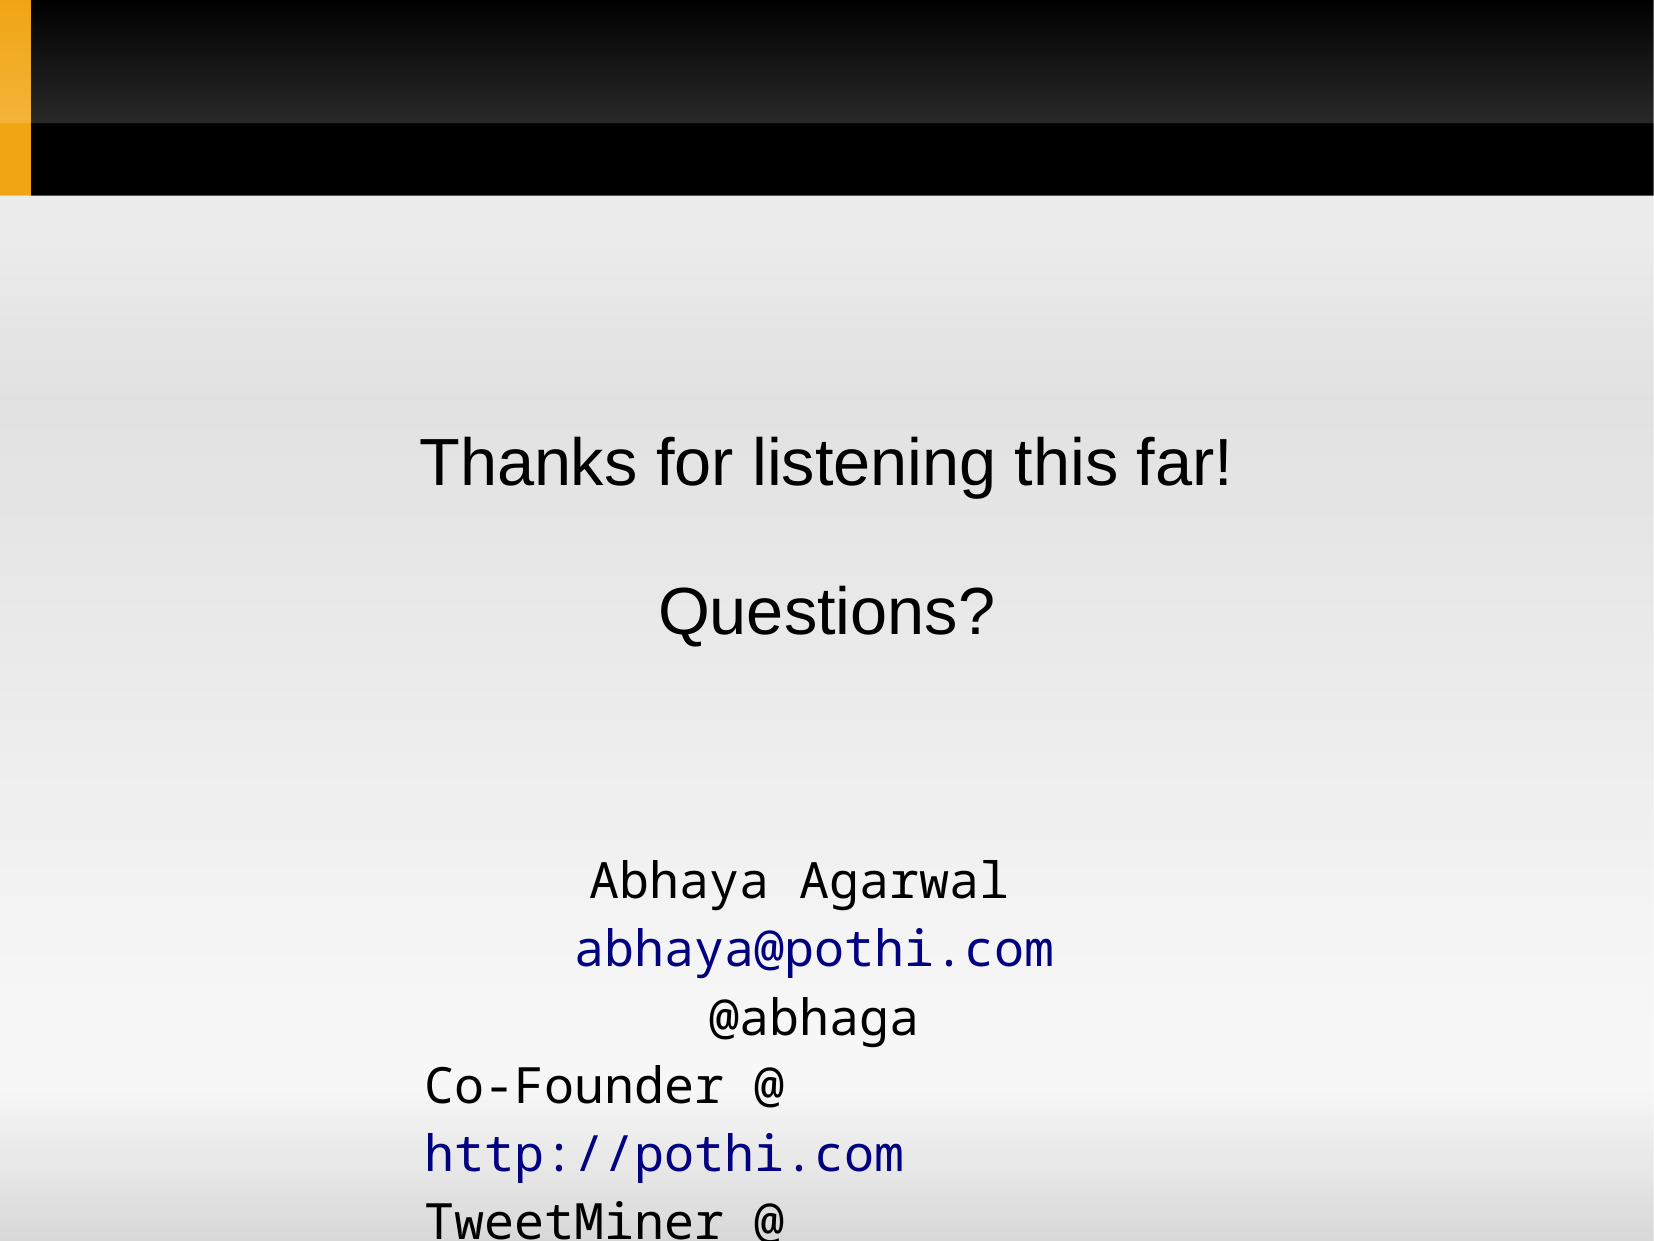

#
Thanks for listening this far!
Questions?
Abhaya Agarwal abhaya@pothi.com
@abhaga
Co-Founder @ http://pothi.com
TweetMiner @ http://wisdomtap.com
Blog @ http://abhaga.blogspot.com